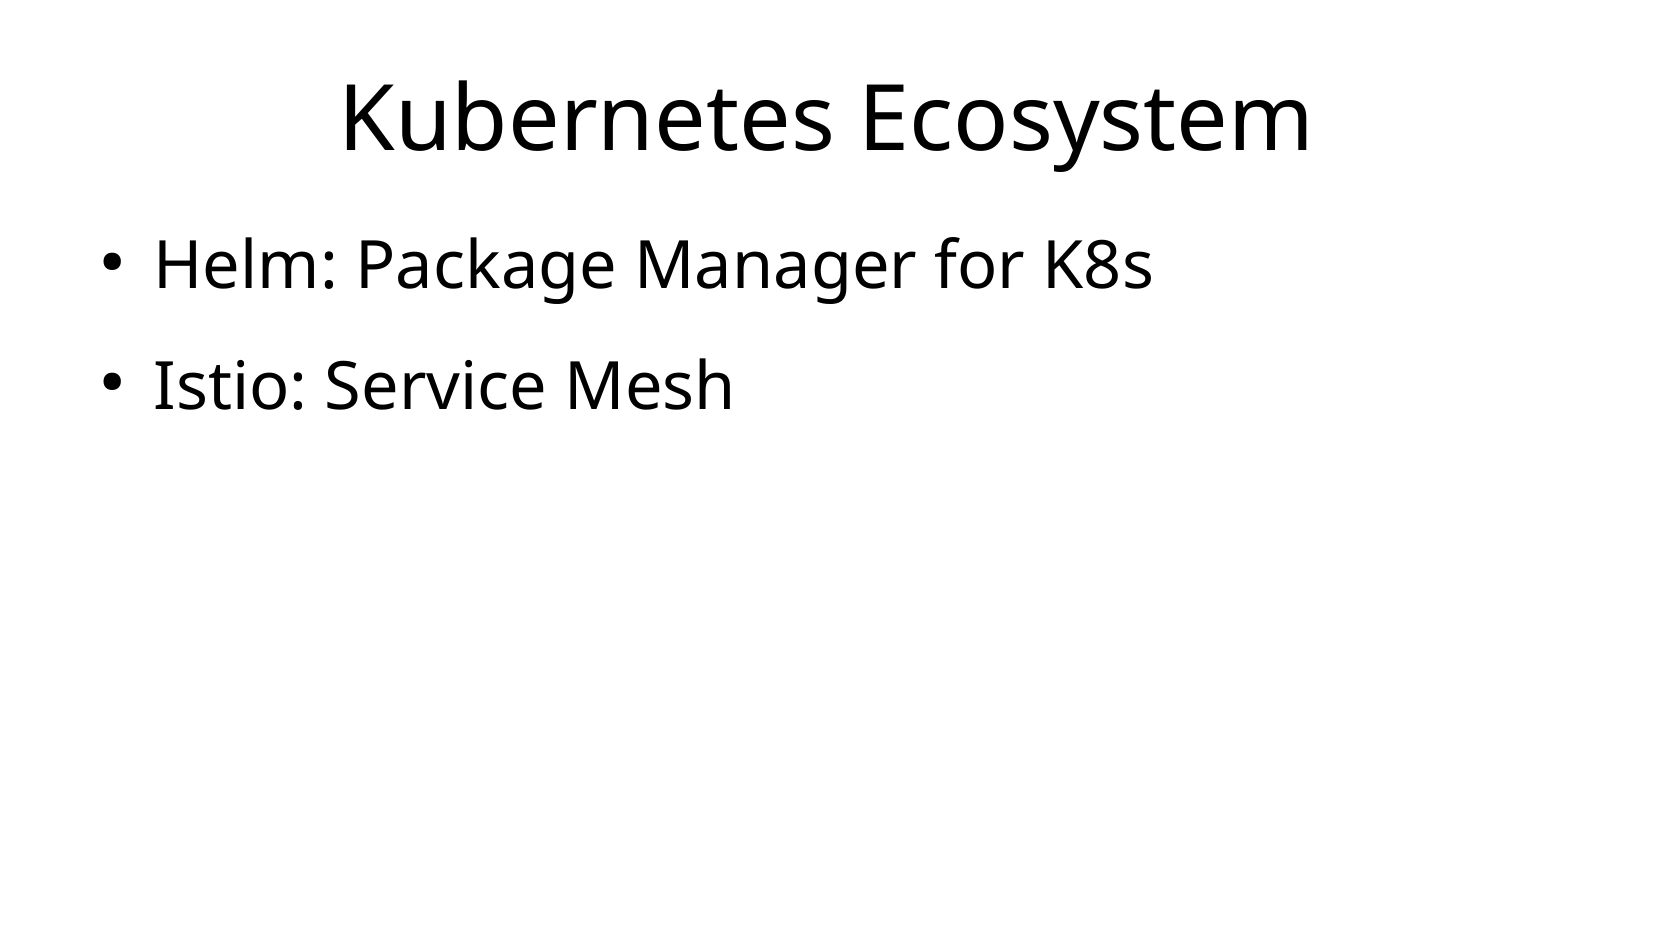

# Kubernetes Ecosystem
Helm: Package Manager for K8s
Istio: Service Mesh